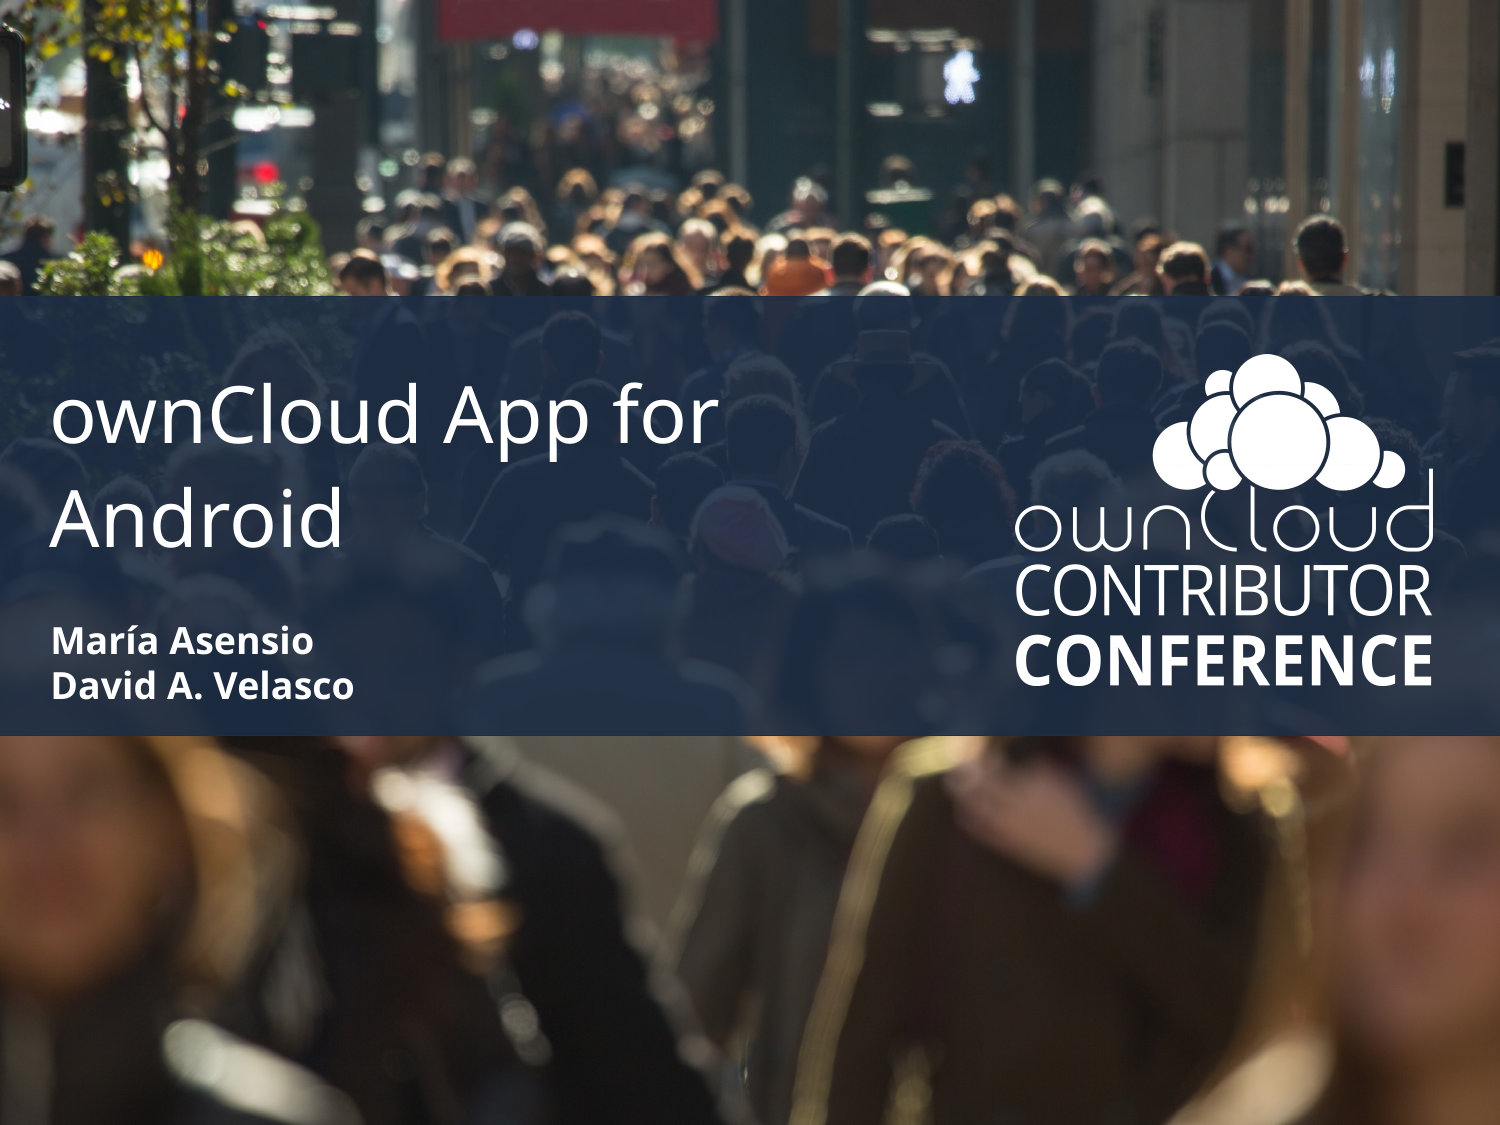

# ownCloud App for Android
María Asensio
David A. Velasco